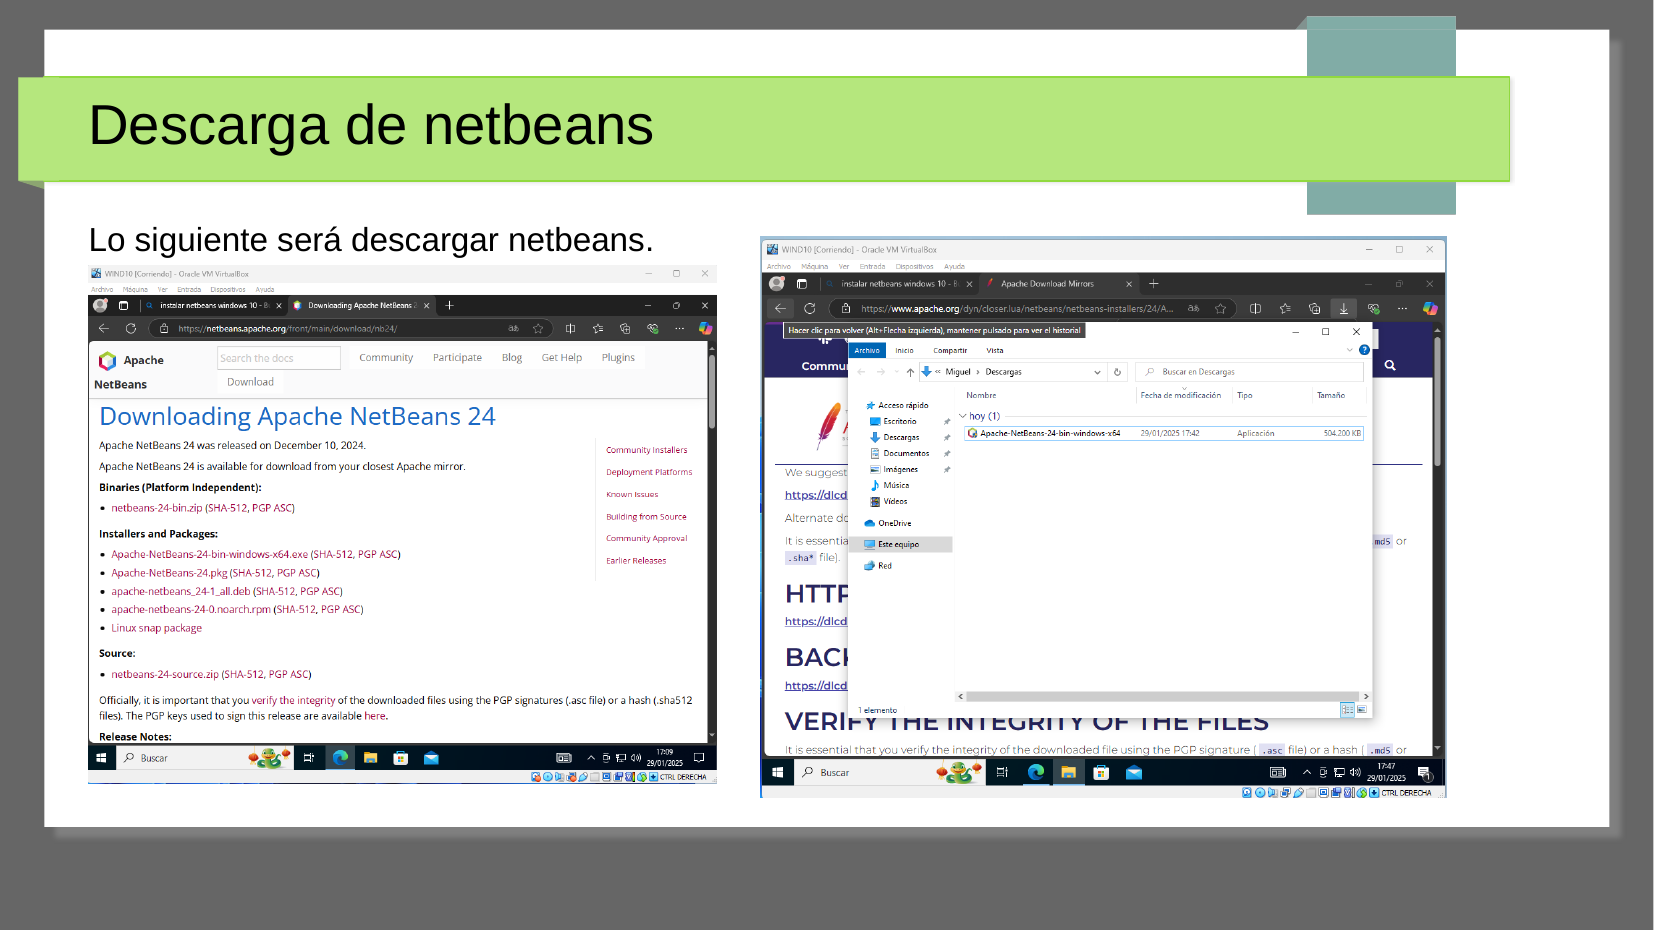

# Descarga de netbeans
Lo siguiente será descargar netbeans.